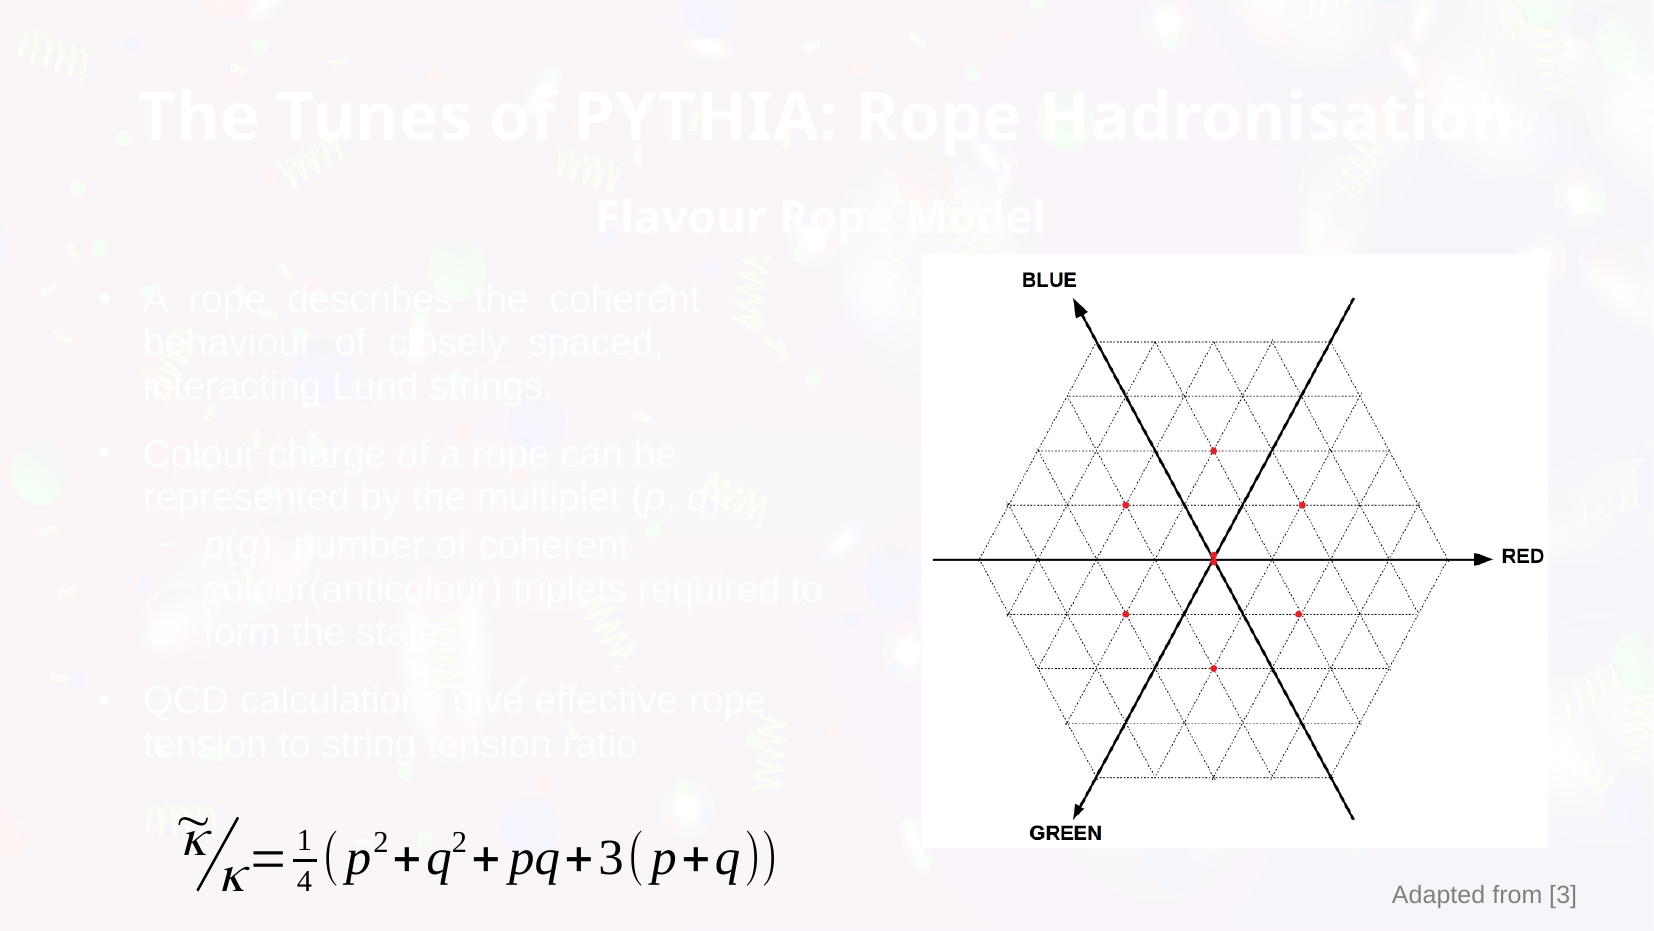

# The Tunes of PYTHIA: Rope Hadronisation
Flavour Rope Model
A rope describes the coherent behaviour of closely spaced, interacting Lund strings.
Colour charge of a rope can be represented by the multiplet (p, q).
p(q): number of coherent colour(anticolour) triplets required to form the state.
QCD calculations give effective rope tension to string tension ratio
Adapted from [3]